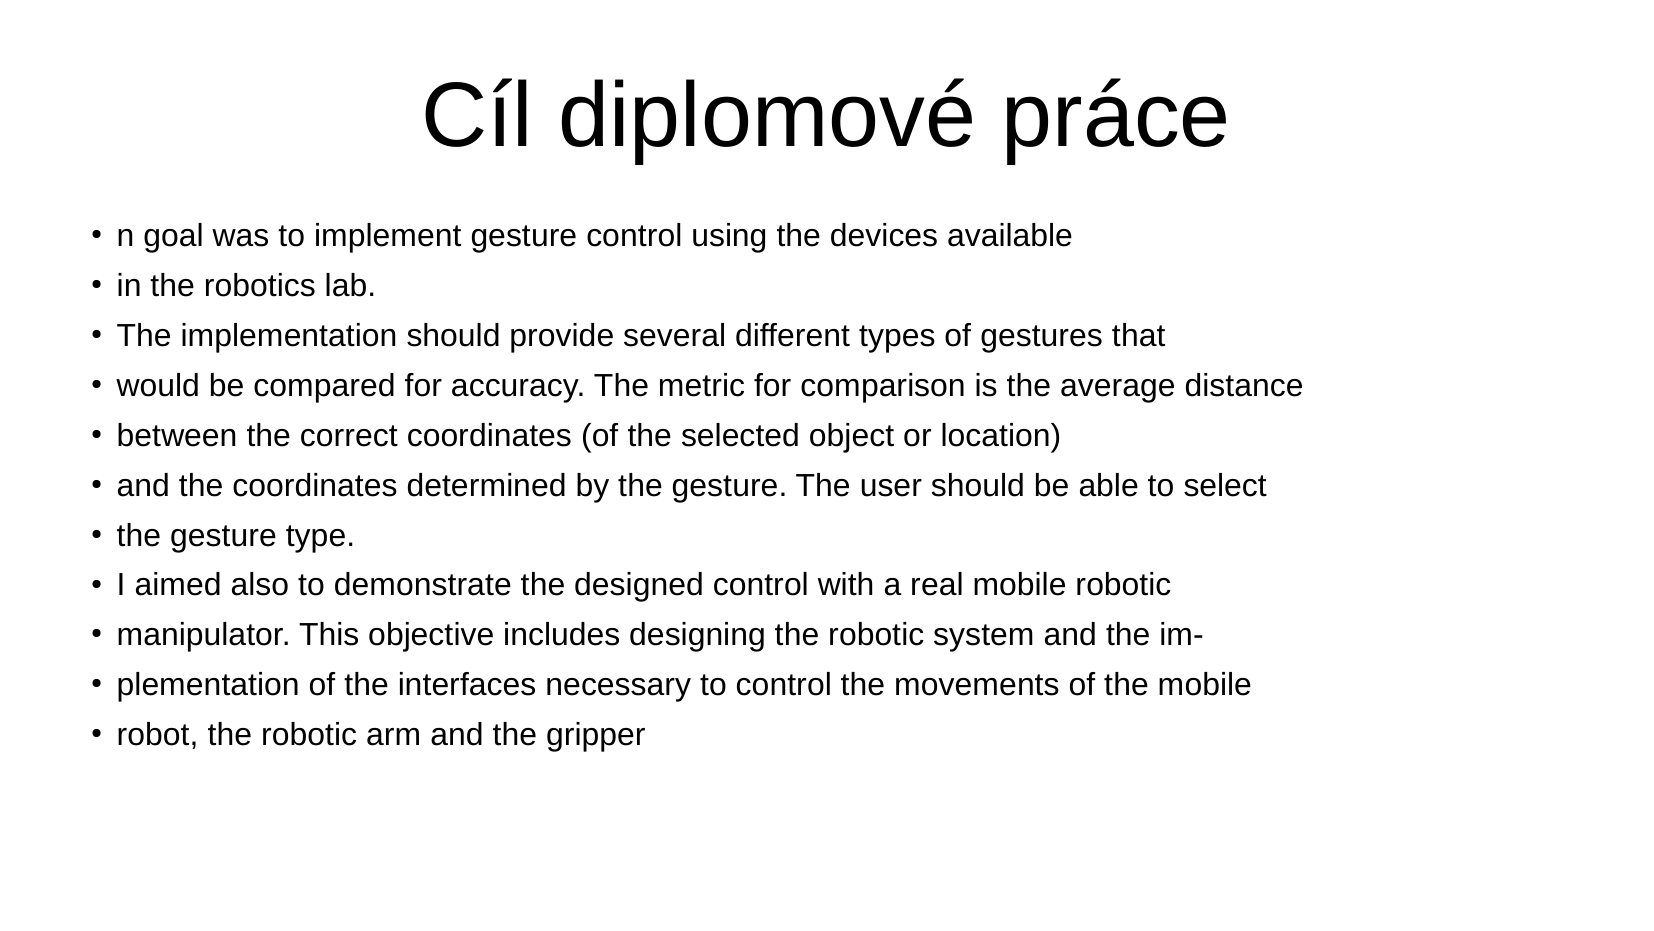

# Cíl diplomové práce
n goal was to implement gesture control using the devices available
in the robotics lab.
The implementation should provide several different types of gestures that
would be compared for accuracy. The metric for comparison is the average distance
between the correct coordinates (of the selected object or location)
and the coordinates determined by the gesture. The user should be able to select
the gesture type.
I aimed also to demonstrate the designed control with a real mobile robotic
manipulator. This objective includes designing the robotic system and the im-
plementation of the interfaces necessary to control the movements of the mobile
robot, the robotic arm and the gripper